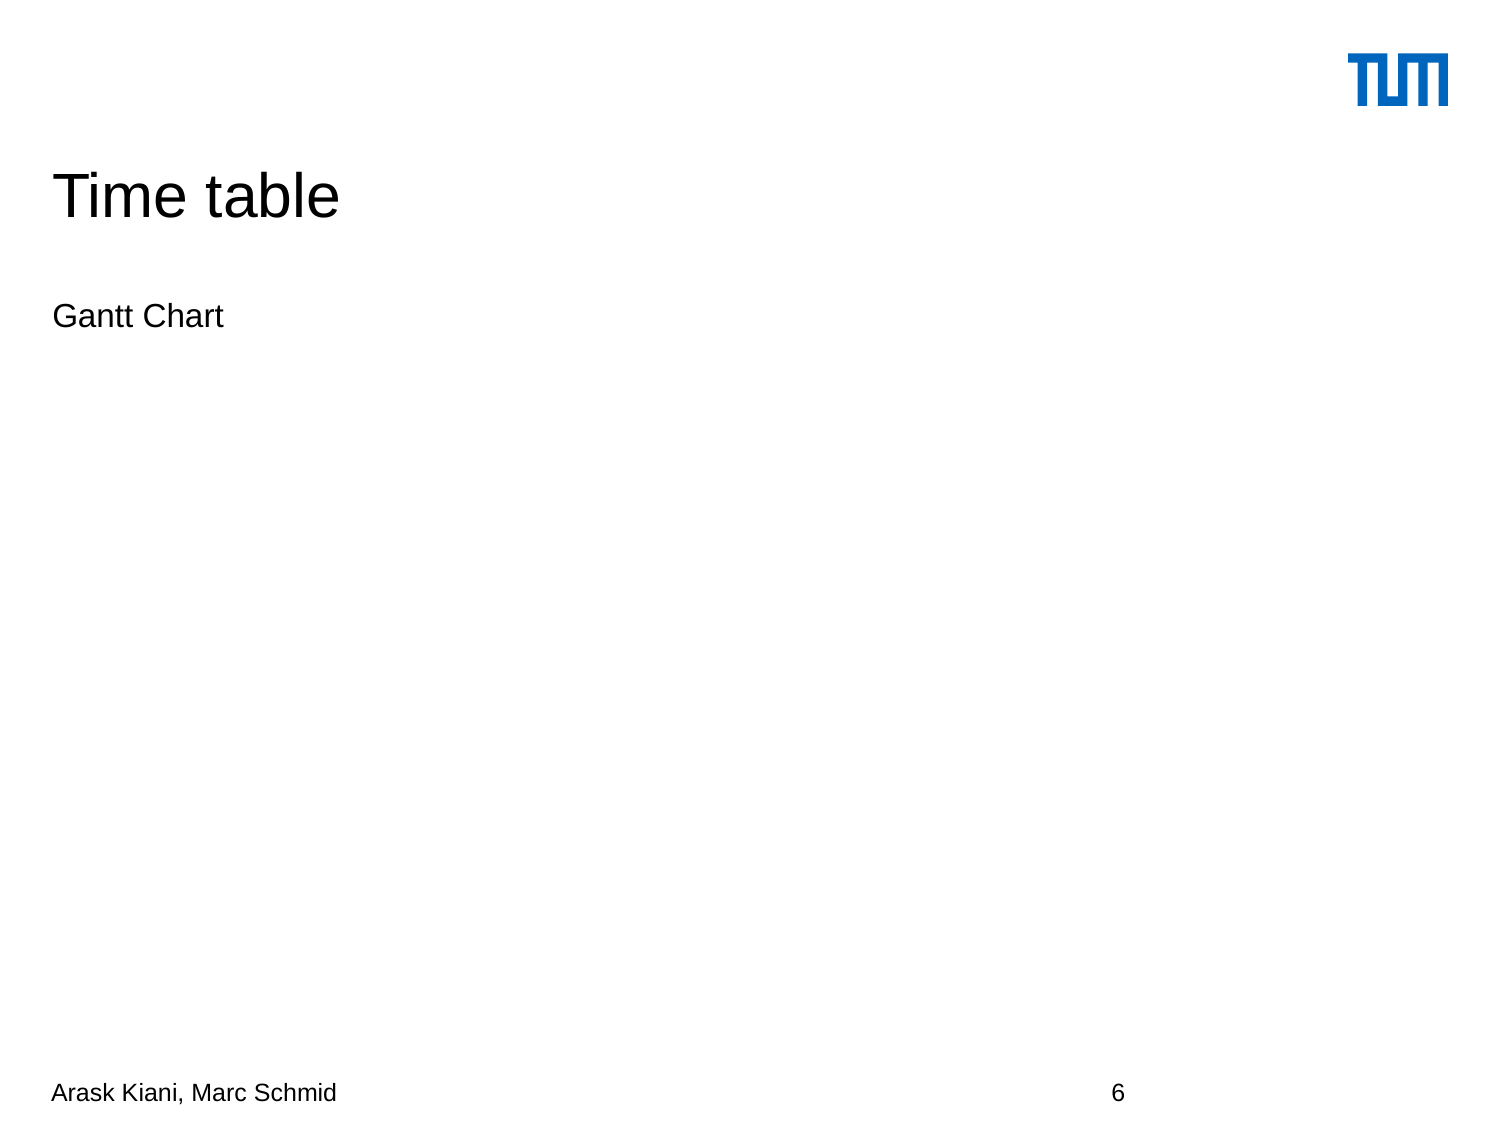

Time table
# Gantt Chart
Arask Kiani, Marc Schmid